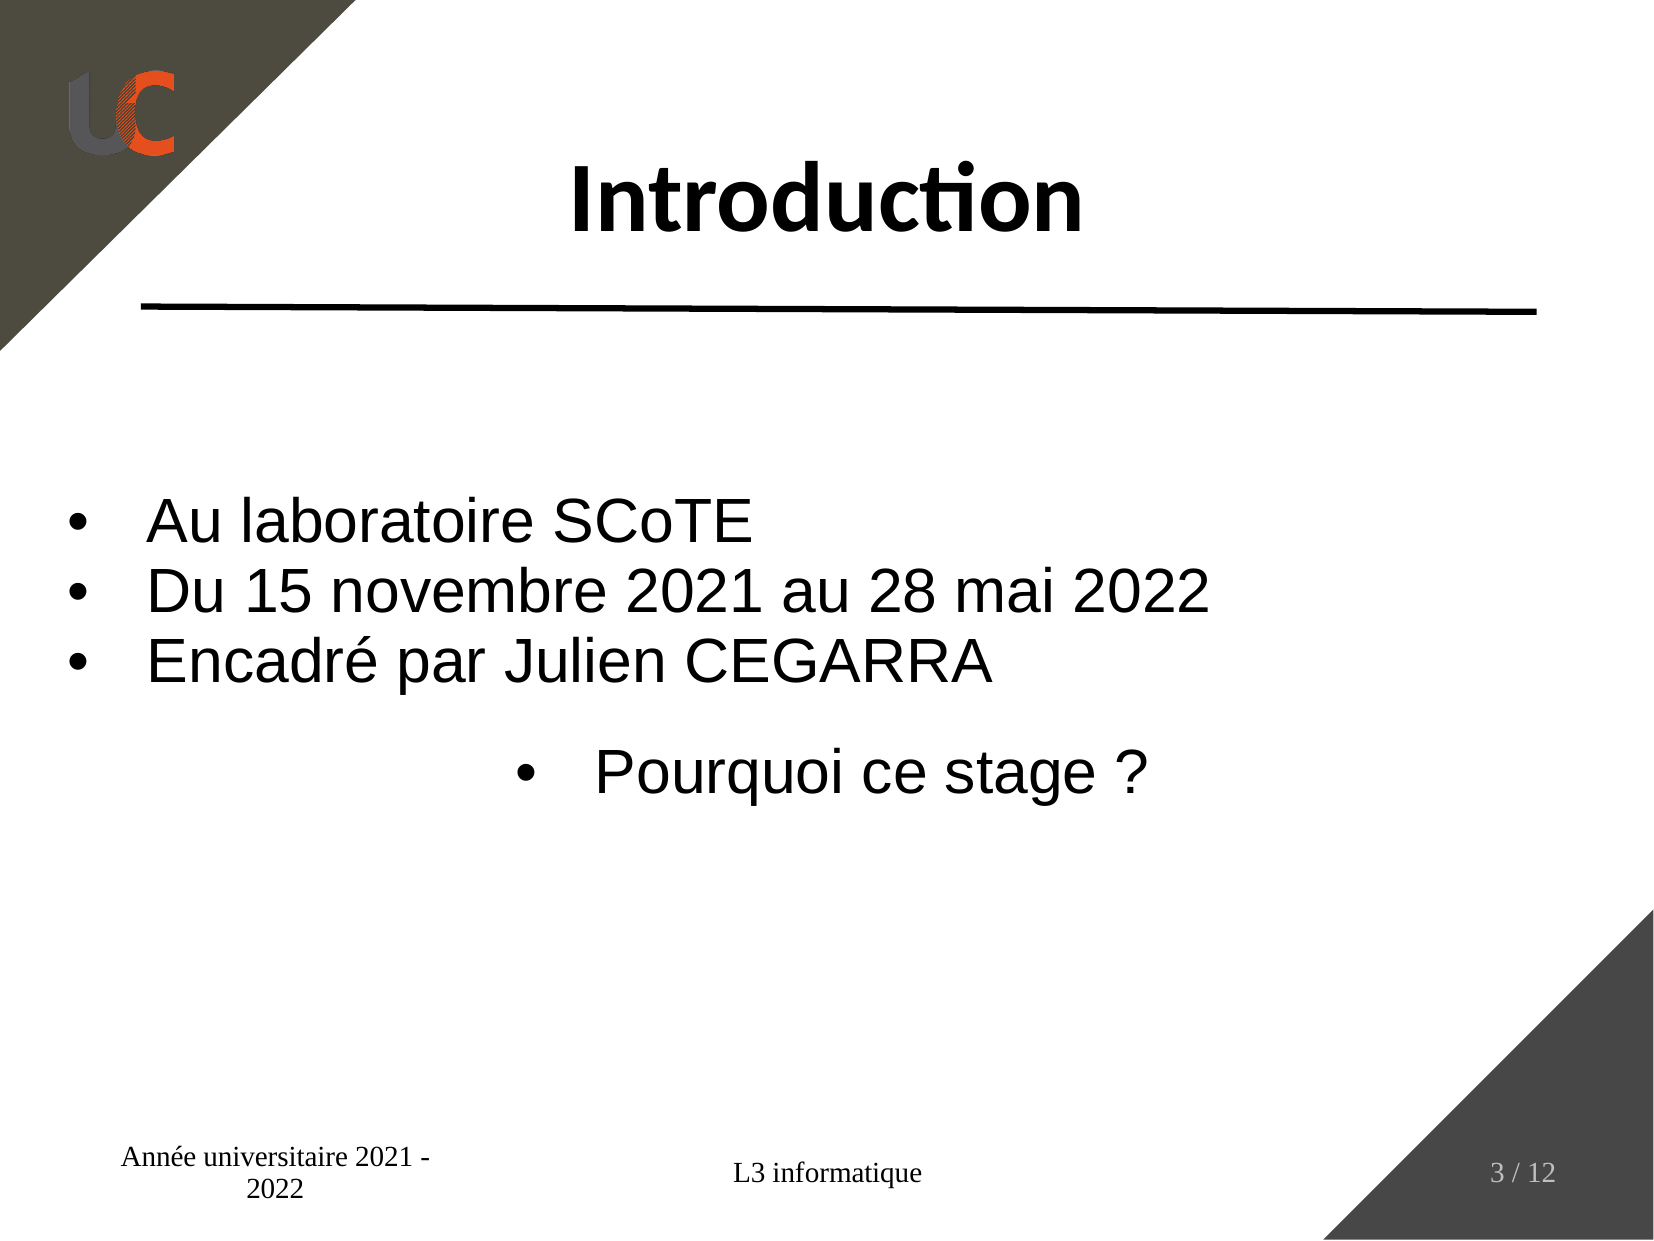

# Introduction
Au laboratoire SCoTE
Du 15 novembre 2021 au 28 mai 2022
Encadré par Julien CEGARRA
Pourquoi ce stage ?
Année universitaire 2021 - 2022
L3 informatique